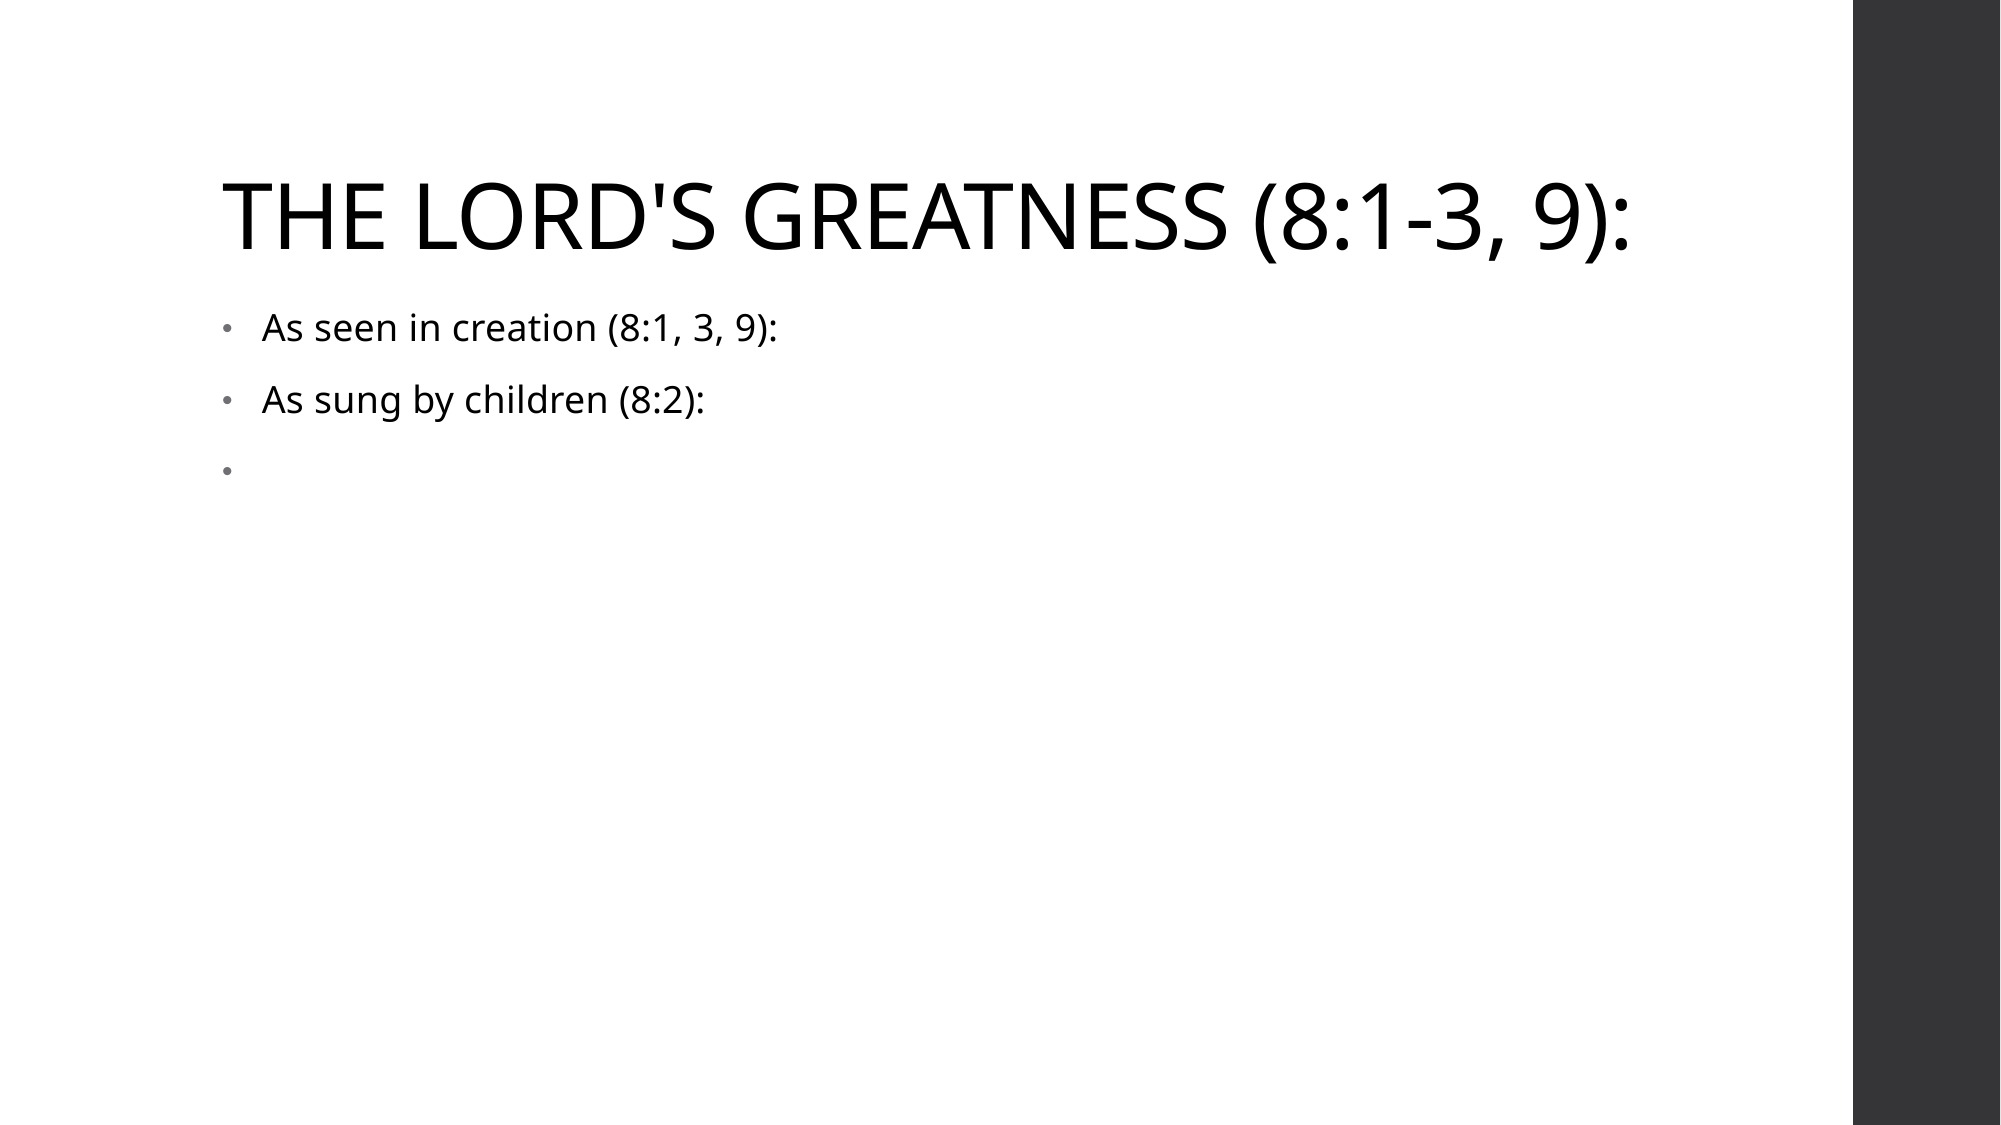

# THE LORD'S GREATNESS (8:1-3, 9):
 As seen in creation (8:1, 3, 9):
 As sung by children (8:2):